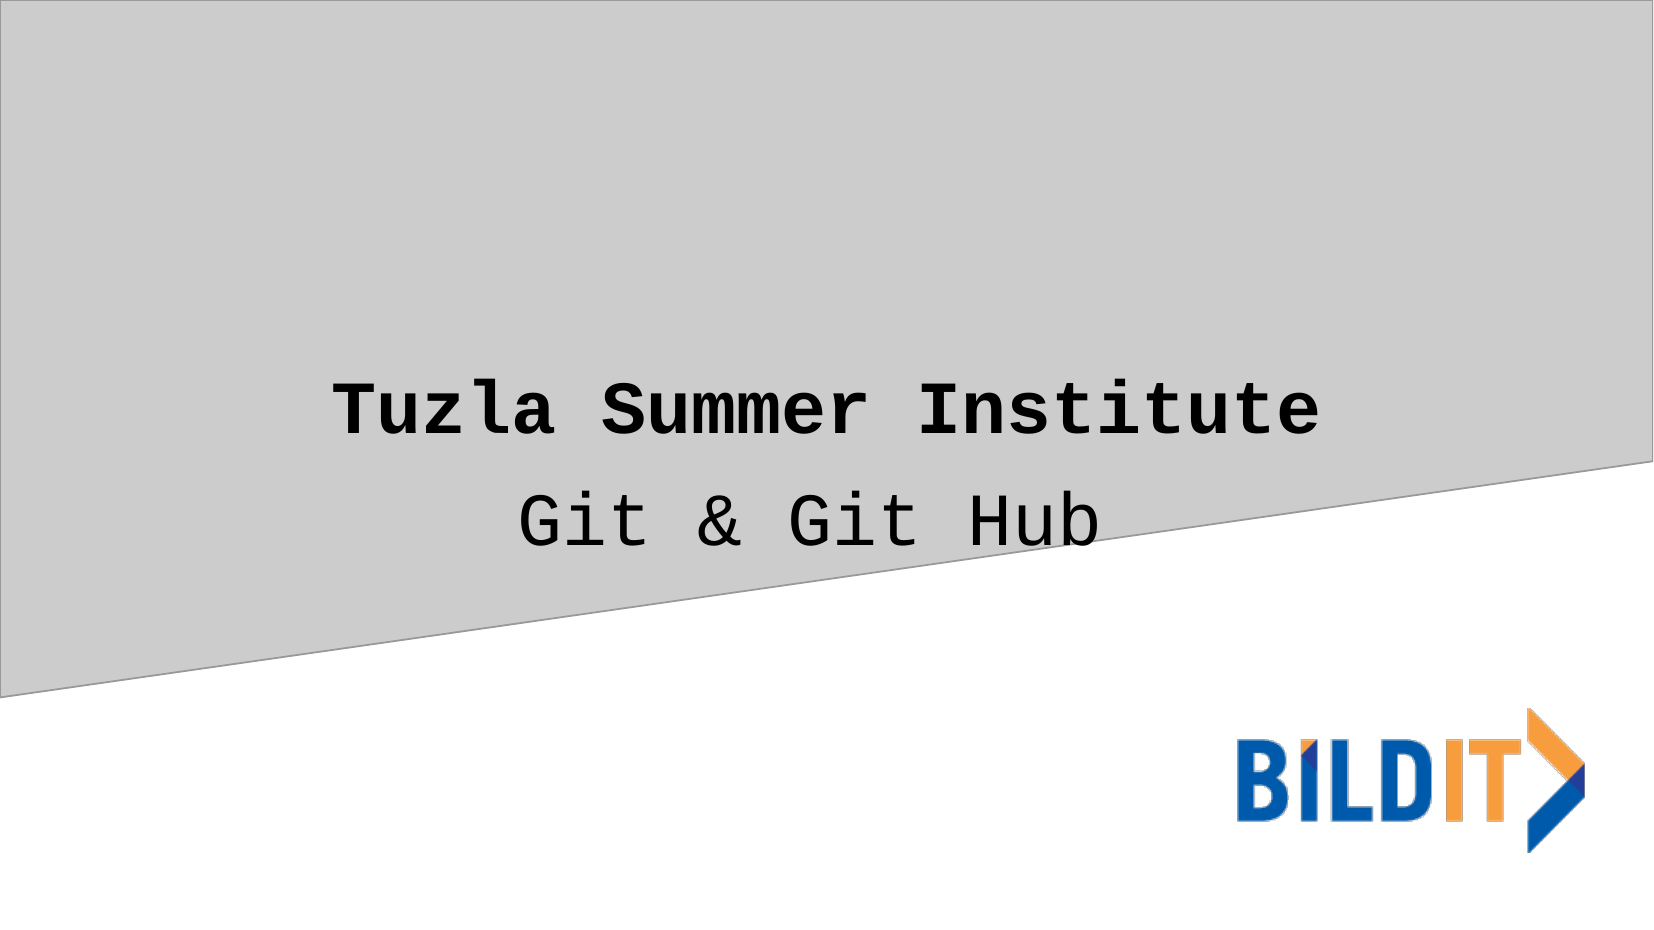

# Tuzla Summer Institute
Git & Git Hub